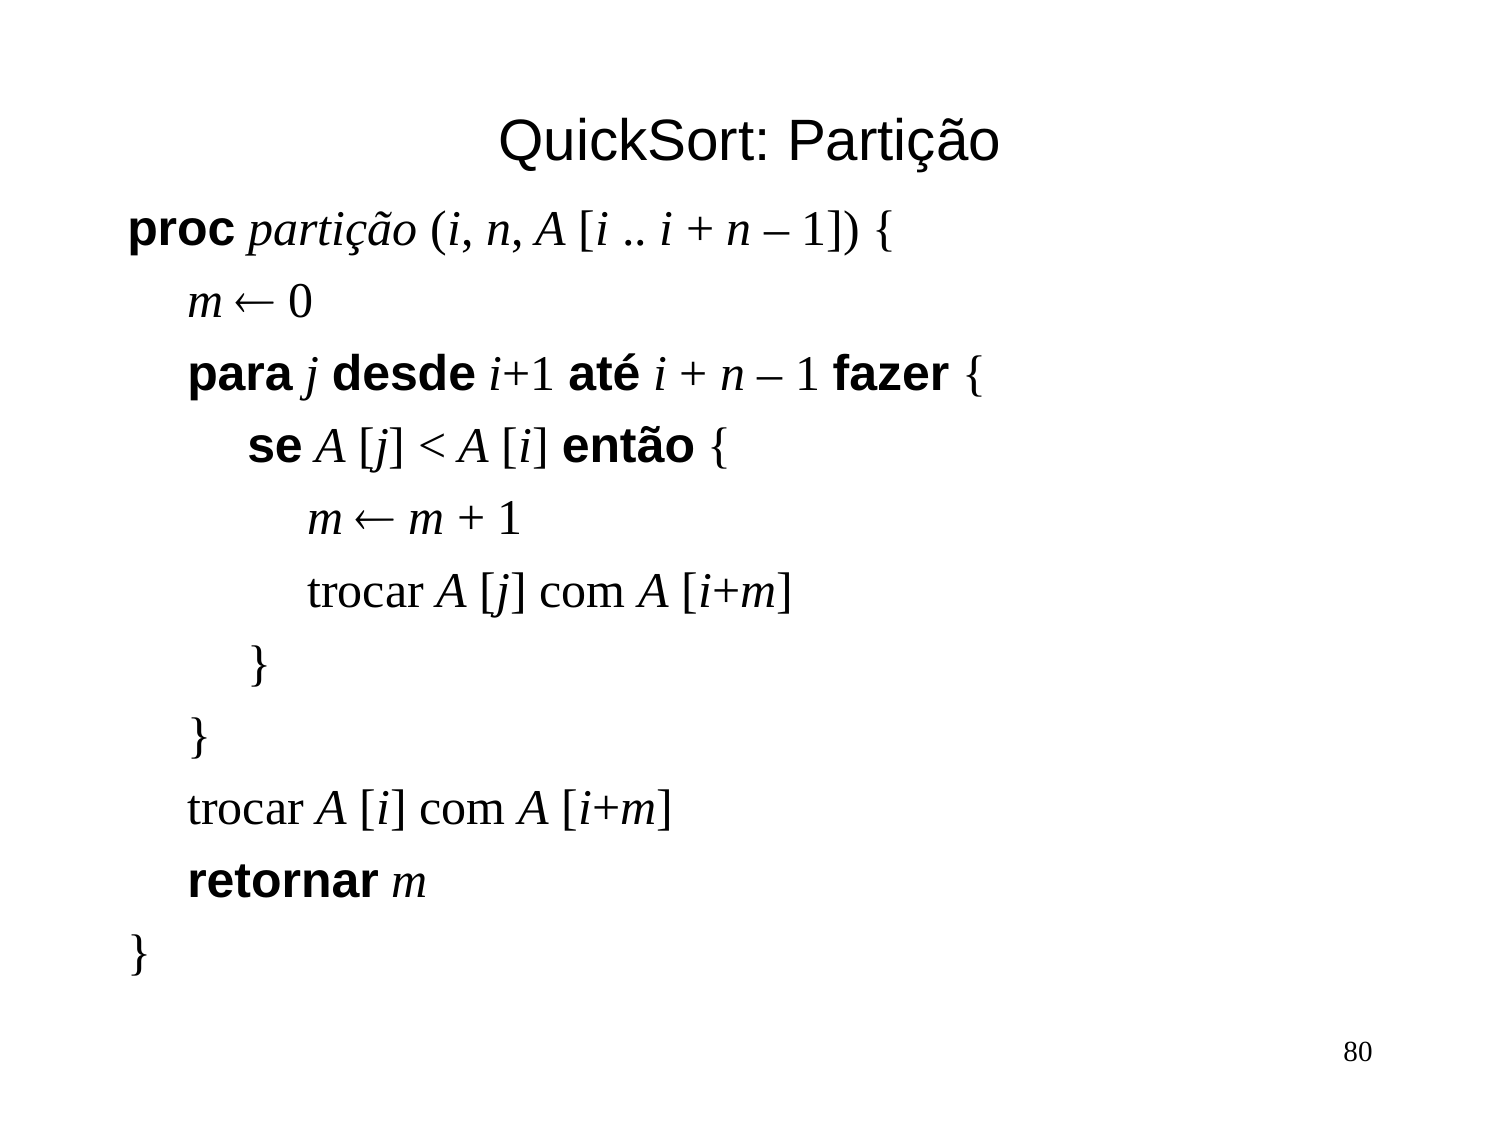

# QuickSort: Partição
proc partição (i, n, A [i .. i + n – 1]) {
 m  0
 para j desde i+1 até i + n – 1 fazer {
 se A [j] < A [i] então {
 m  m + 1
 trocar A [j] com A [i+m]
 }
 }
 trocar A [i] com A [i+m]
 retornar m
}
80